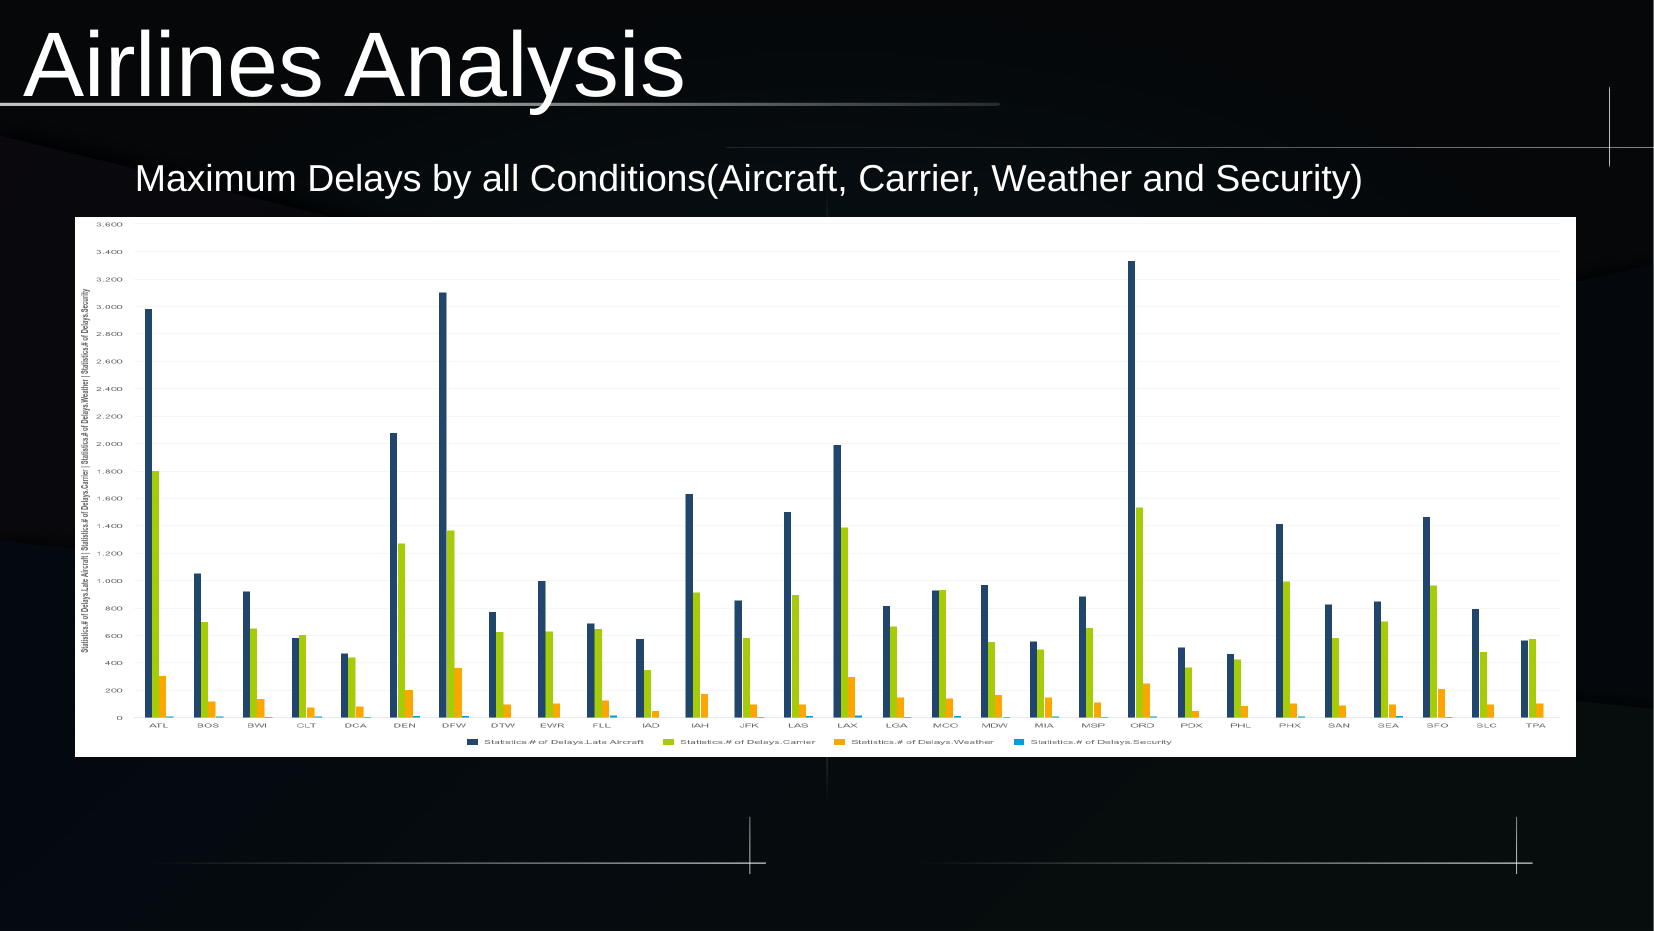

# Airlines Analysis
Maximum Delays by all Conditions(Aircraft, Carrier, Weather and Security)